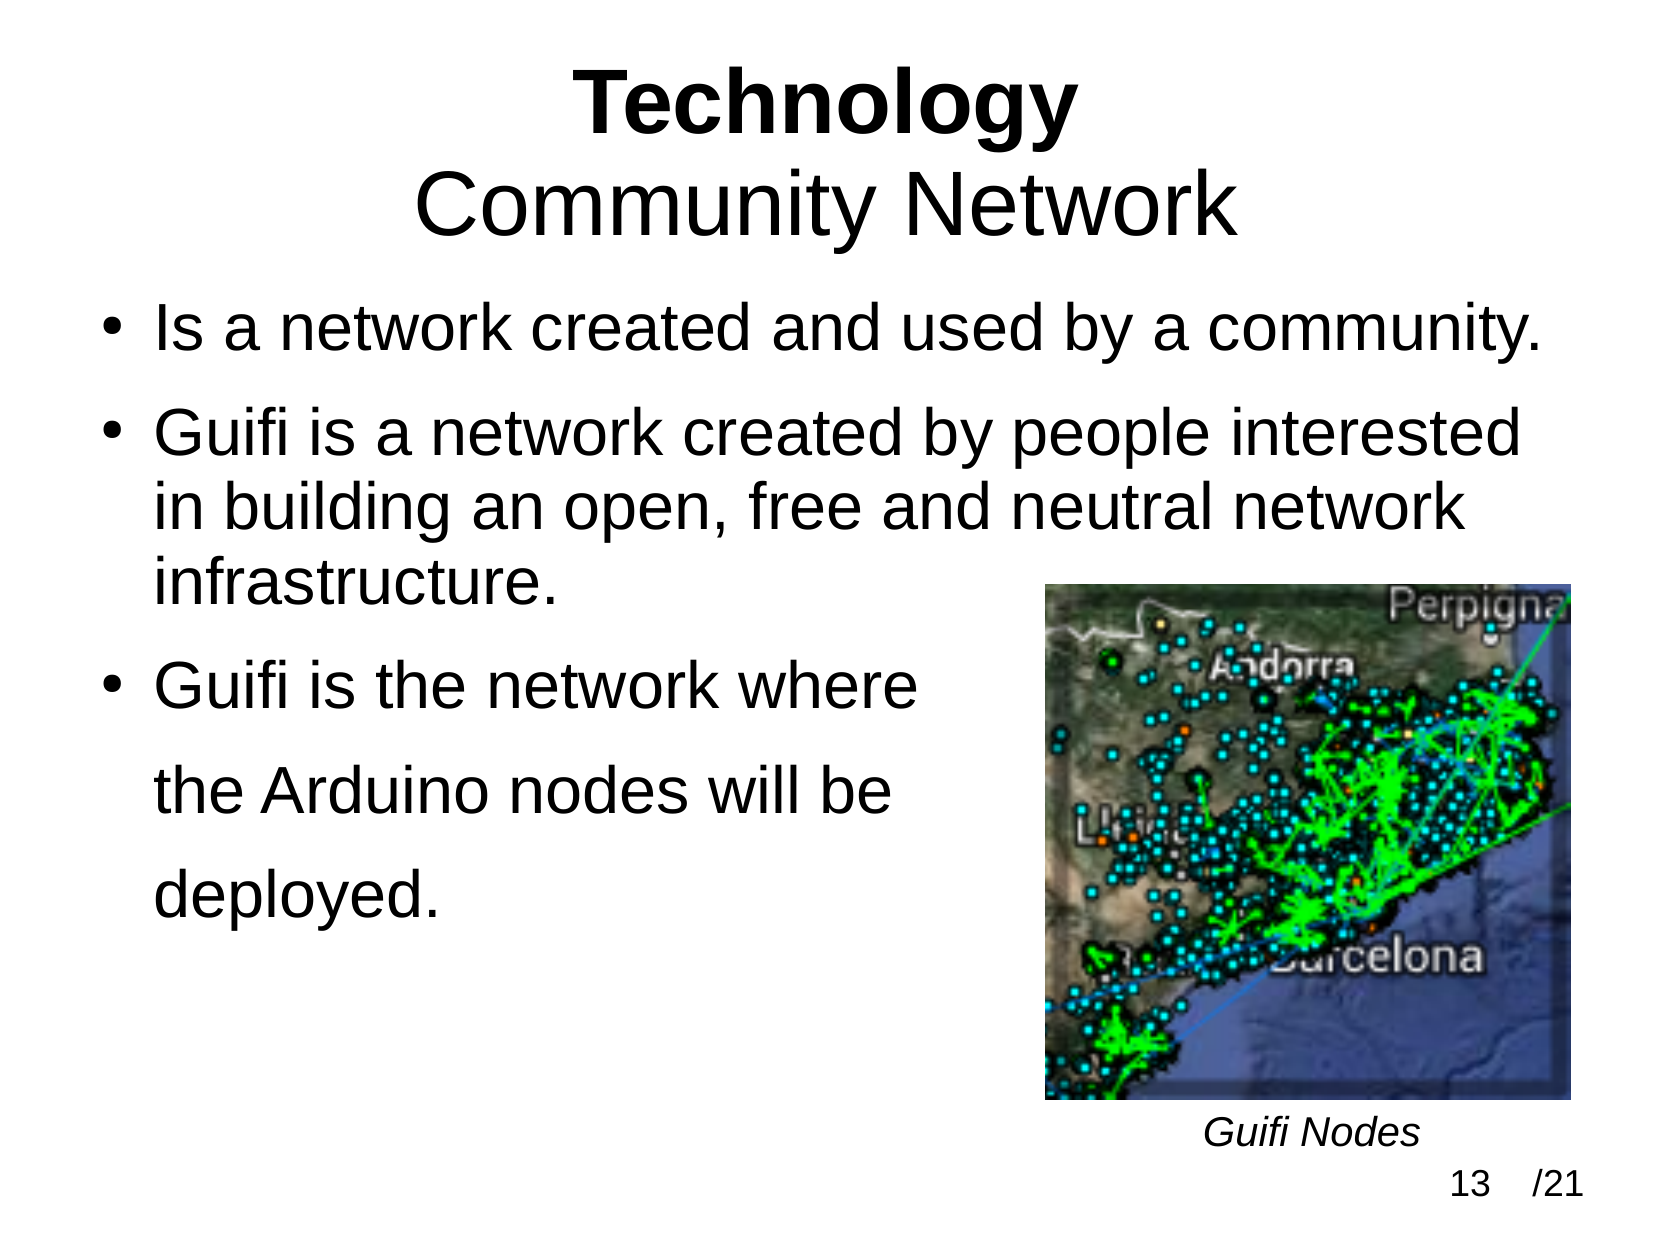

# Technology Community Network
Is a network created and used by a community.
Guifi is a network created by people interested in building an open, free and neutral network infrastructure.
Guifi is the network where
the Arduino nodes will be
deployed.
Guifi Nodes
/21